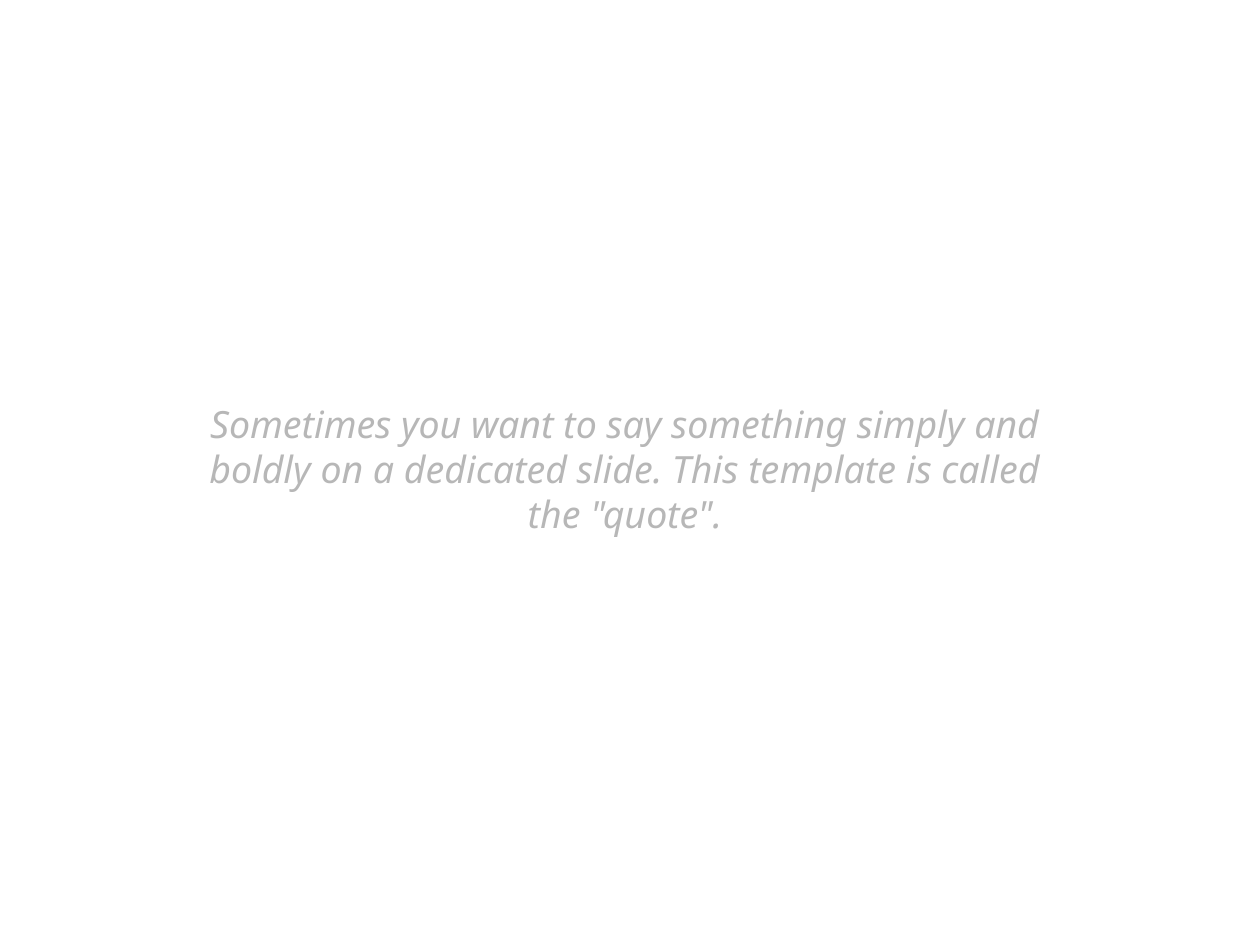

# Sometimes you want to say something simply and boldly on a dedicated slide. This template is called the "quote".